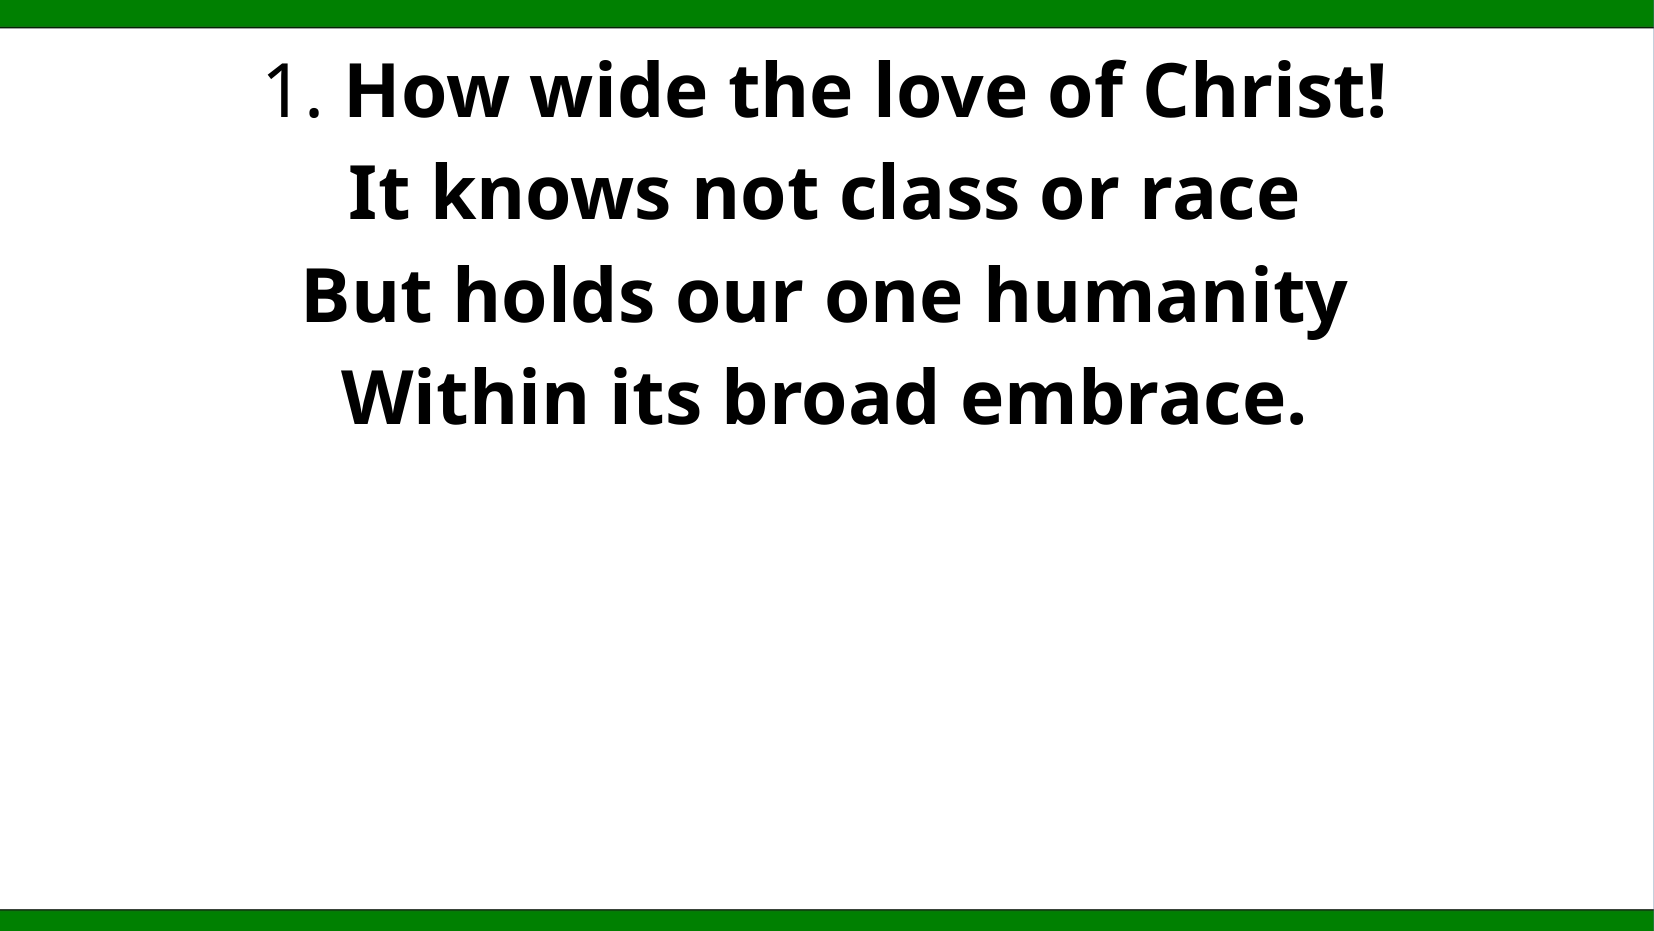

1. How wide the love of Christ!
It knows not class or race
But holds our one humanity
Within its broad embrace.